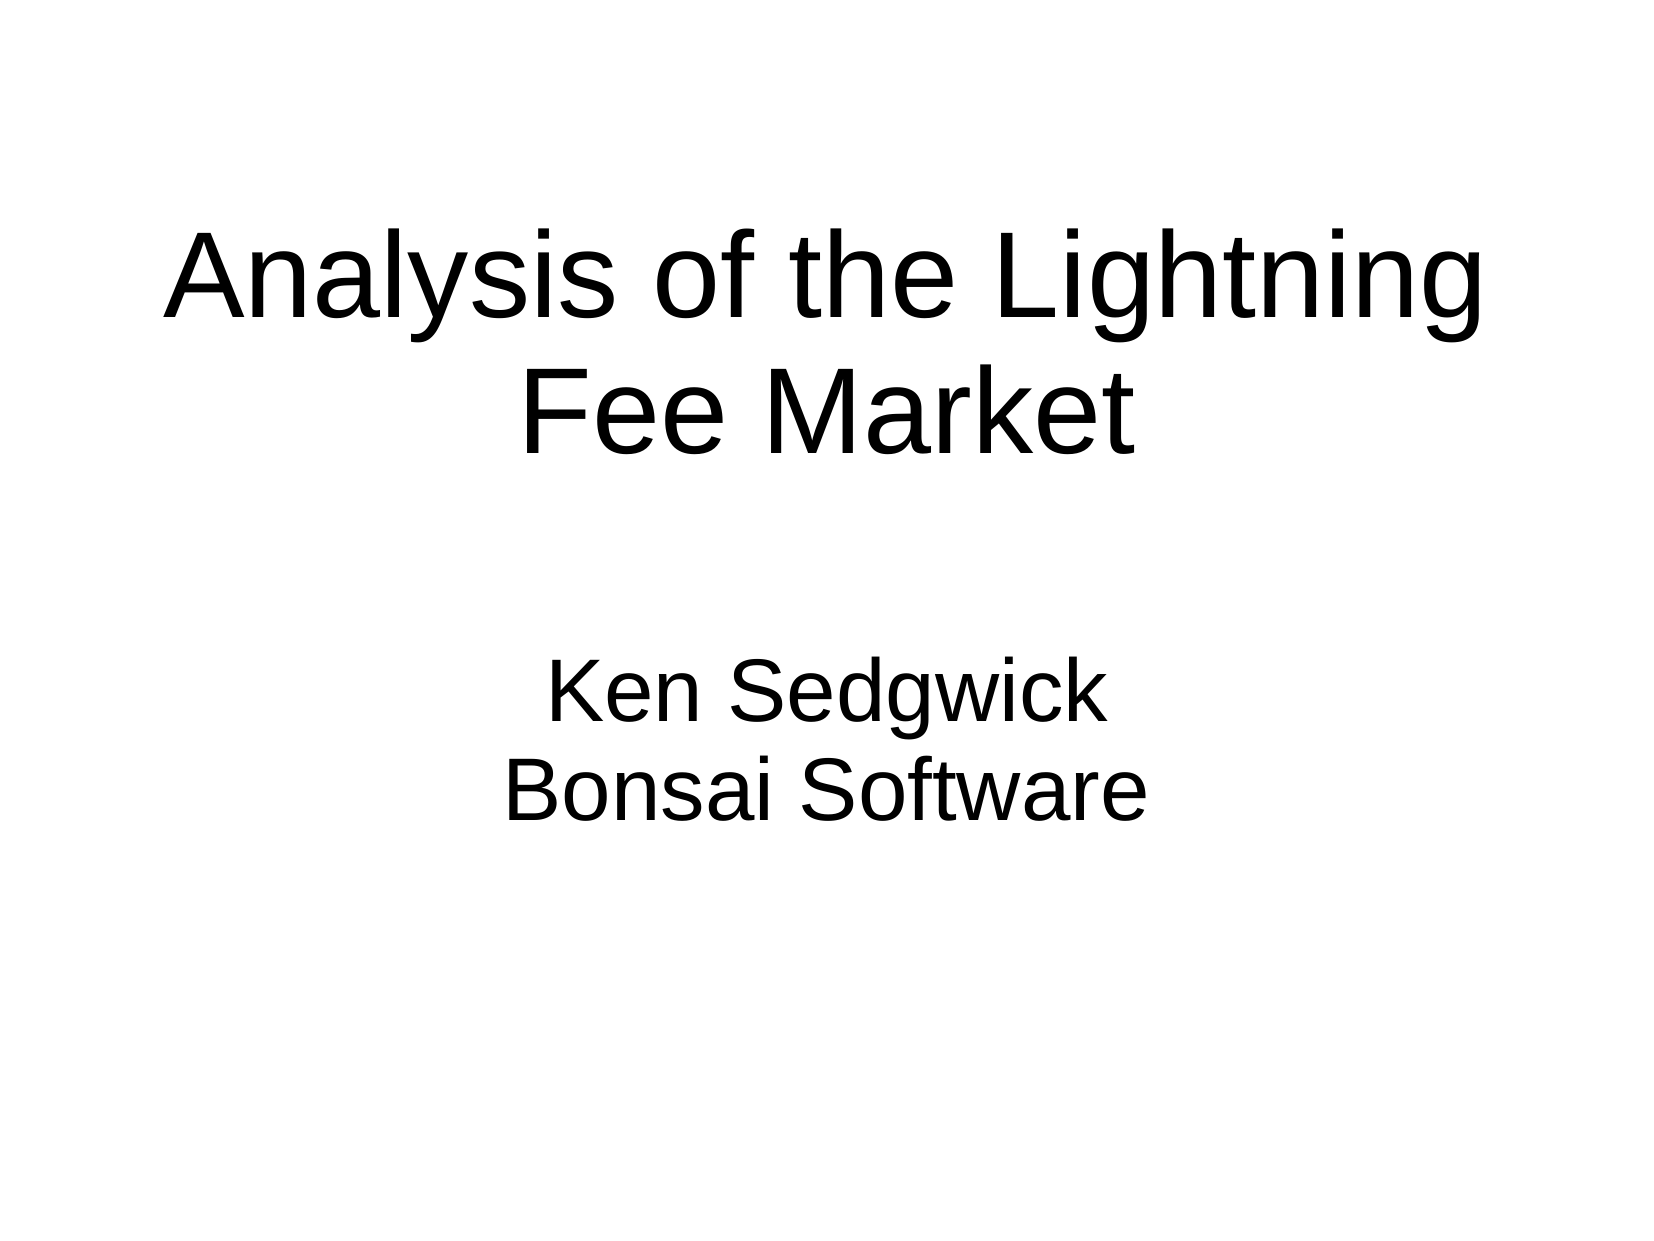

# Analysis of the Lightning Fee Market
Ken Sedgwick
Bonsai Software